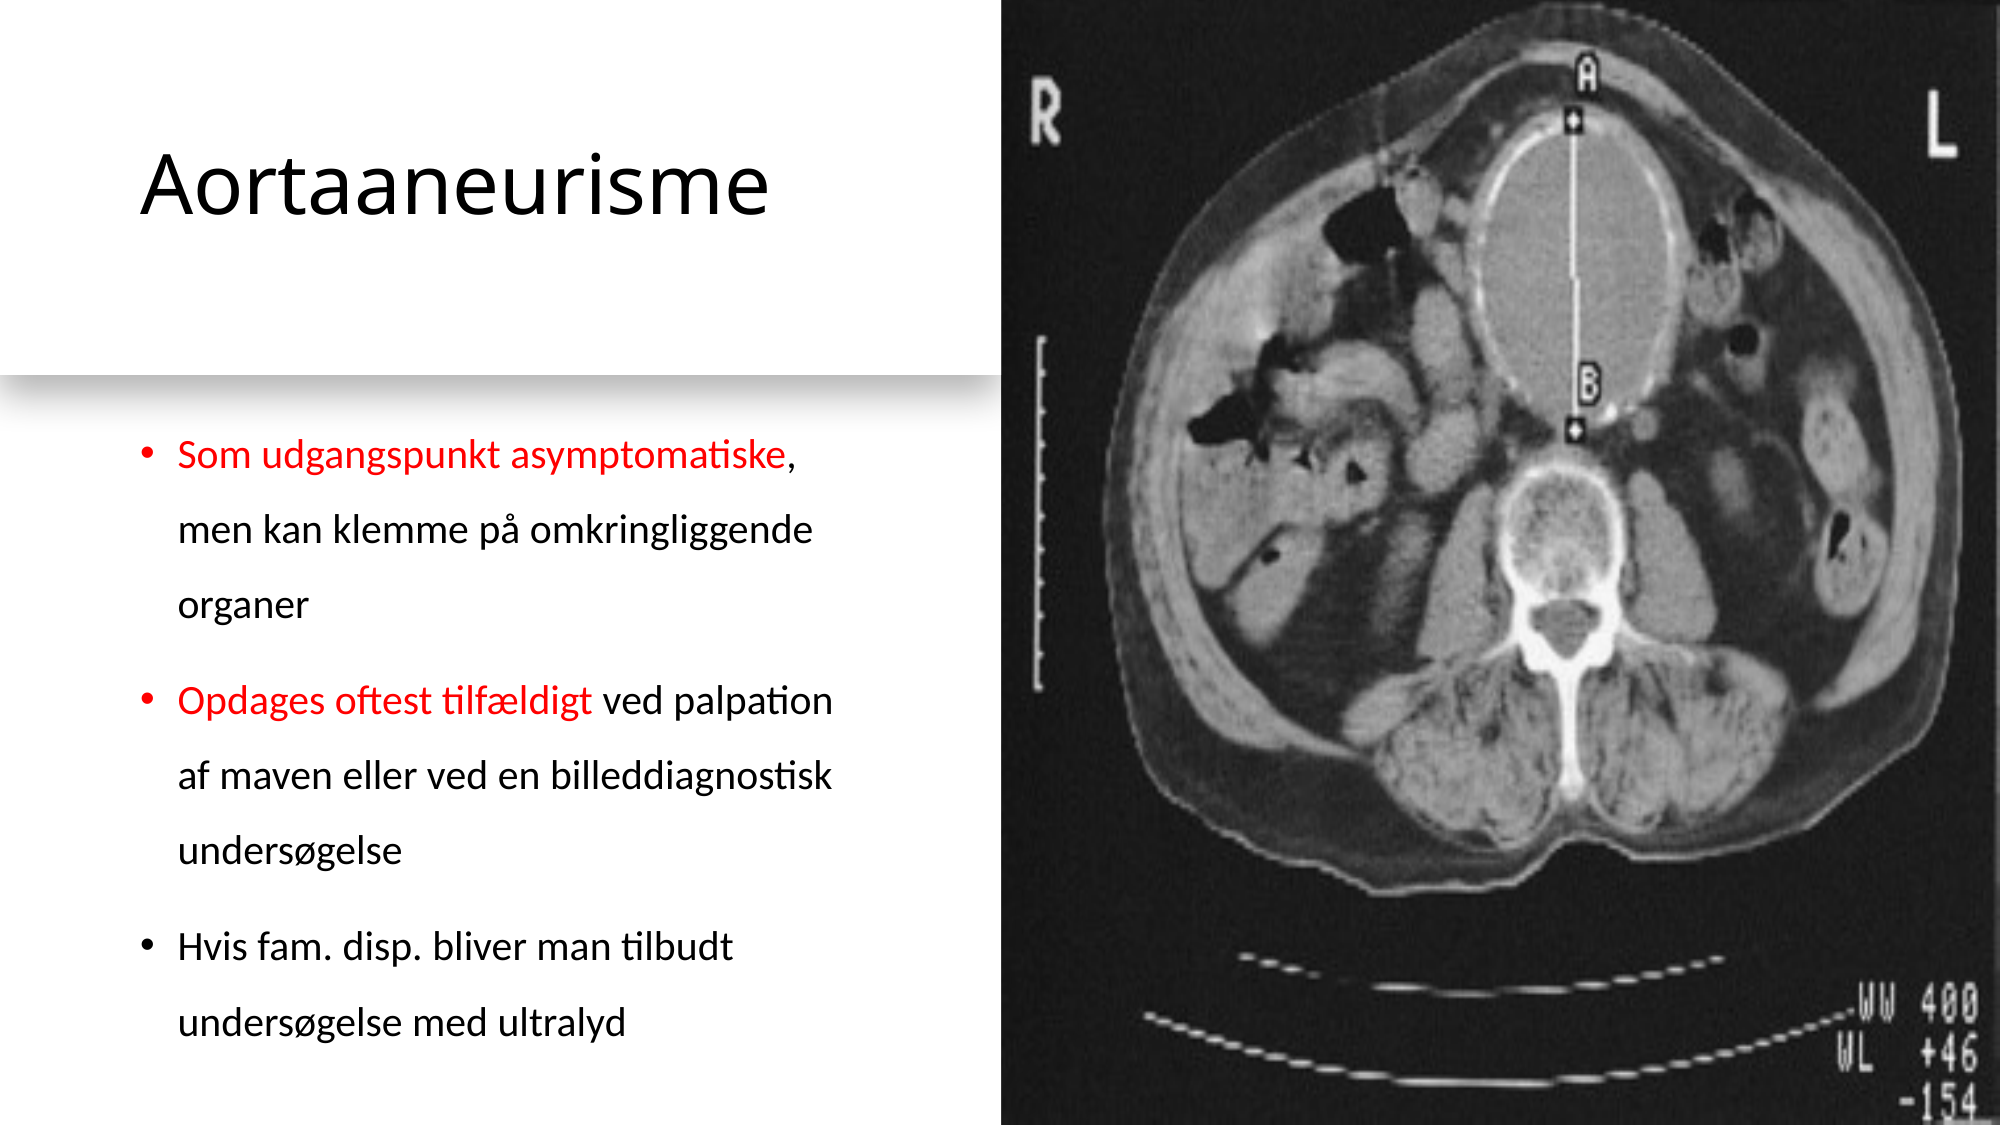

# Aortaaneurisme
Som udgangspunkt asymptomatiske, men kan klemme på omkringliggende organer
Opdages oftest tilfældigt ved palpation af maven eller ved en billeddiagnostisk undersøgelse
Hvis fam. disp. bliver man tilbudt undersøgelse med ultralyd